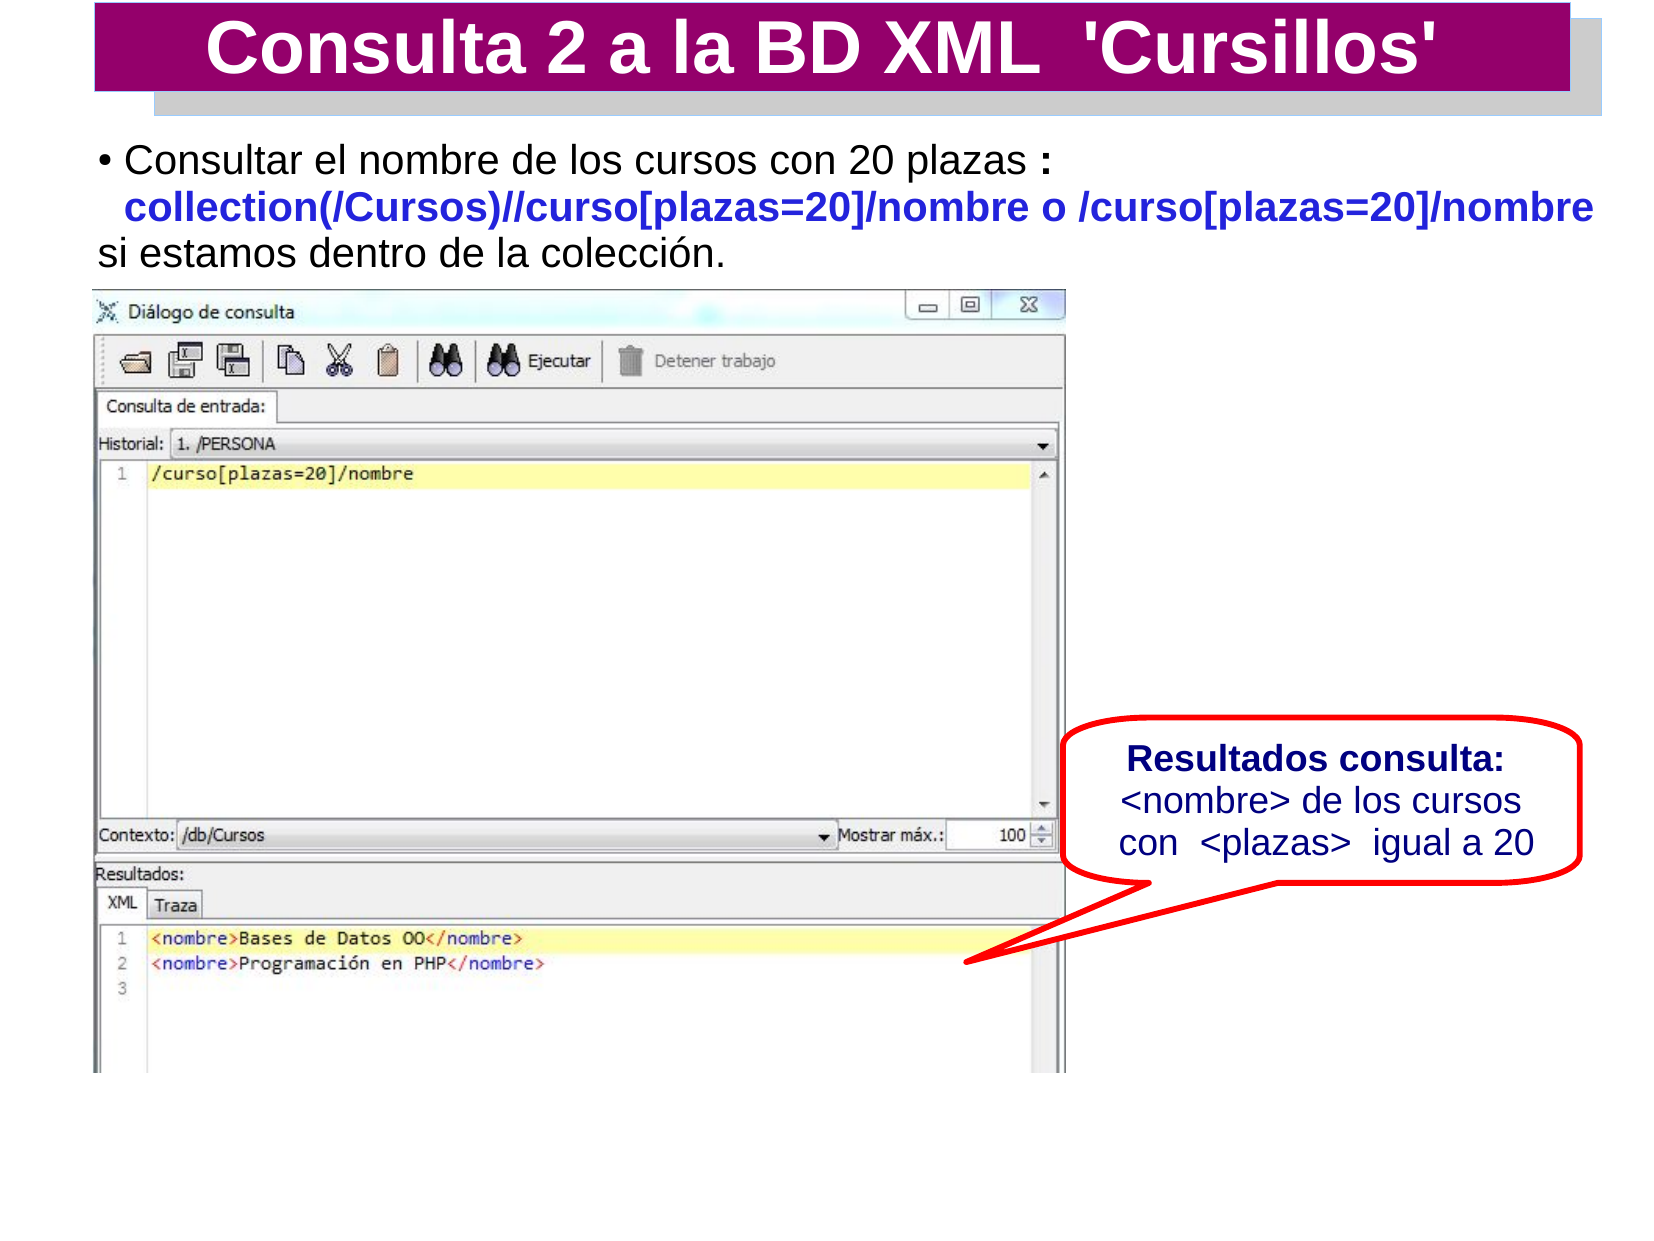

Consulta 2 a la BD XML 'Cursillos'
 Consultar el nombre de los cursos con 20 plazas :
 collection(/Cursos)//curso[plazas=20]/nombre o /curso[plazas=20]/nombre
si estamos dentro de la colección.
Resultados consulta:
<nombre> de los cursos
 con <plazas> igual a 20